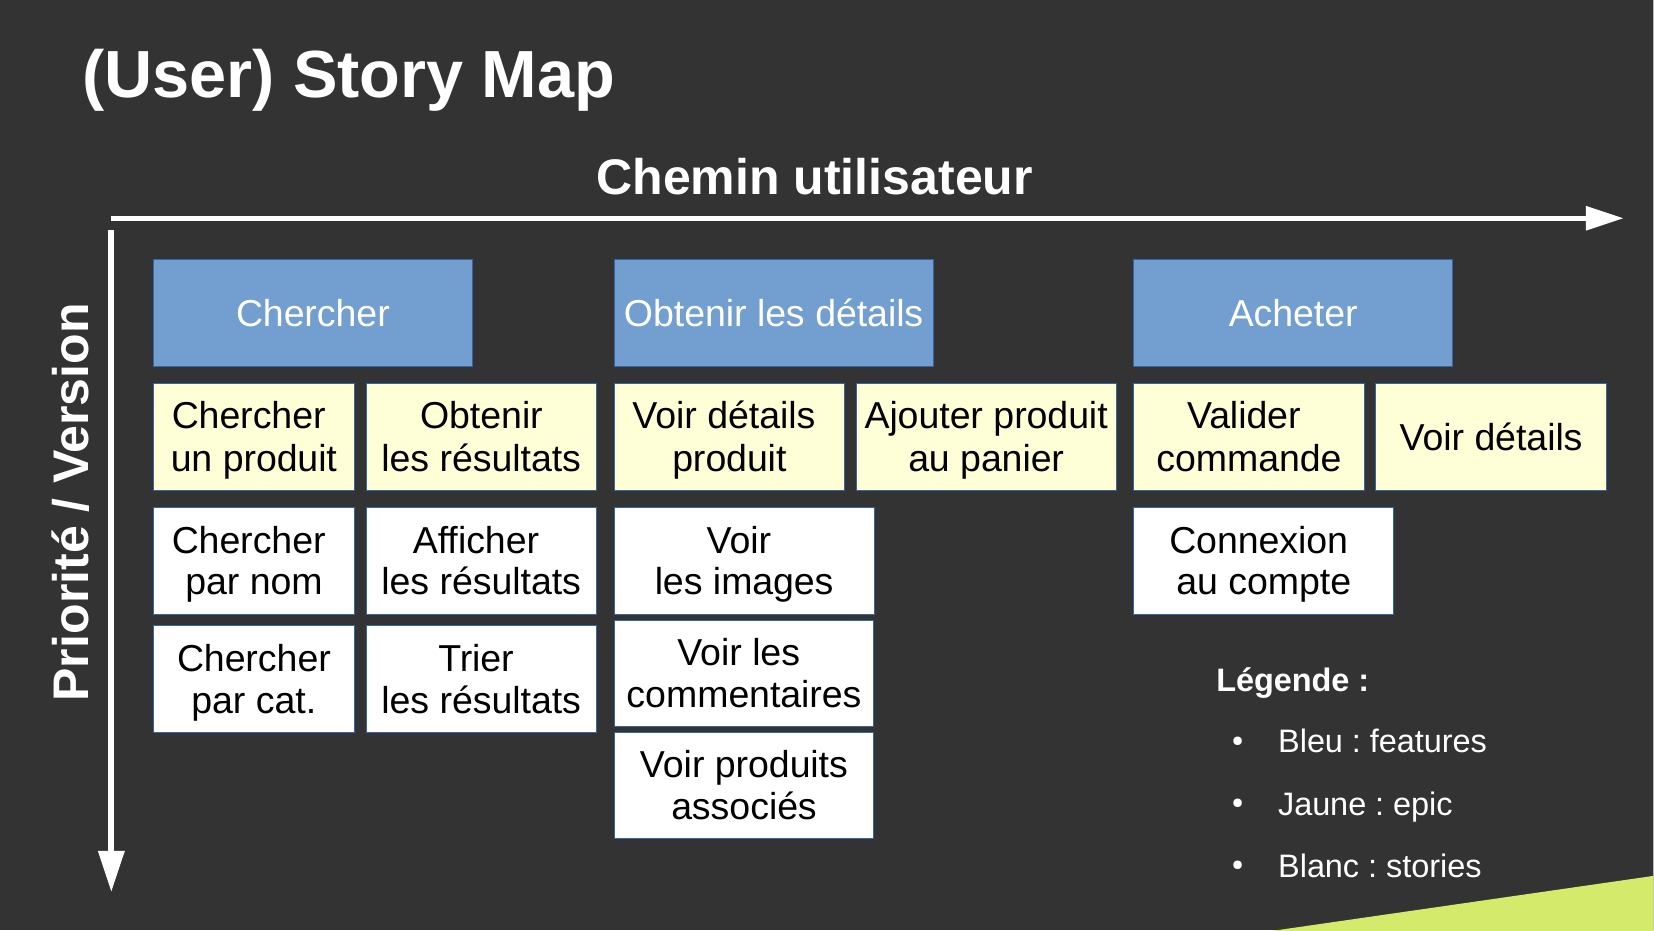

# (User) Story Map
Chemin utilisateur
Chercher
Chercher
Obtenir les détails
Acheter
Chercher
un produit
Obtenir
les résultats
Voir détails
produit
Ajouter produit
au panier
Valider
commande
Voir détails
Priorité / Version
Chercher
par nom
Afficher
les résultats
Voir
les images
Connexion
au compte
Voir les
commentaires
Chercher
par cat.
Trier
les résultats
Légende :
Bleu : features
Jaune : epic
Blanc : stories
Voir produits
associés